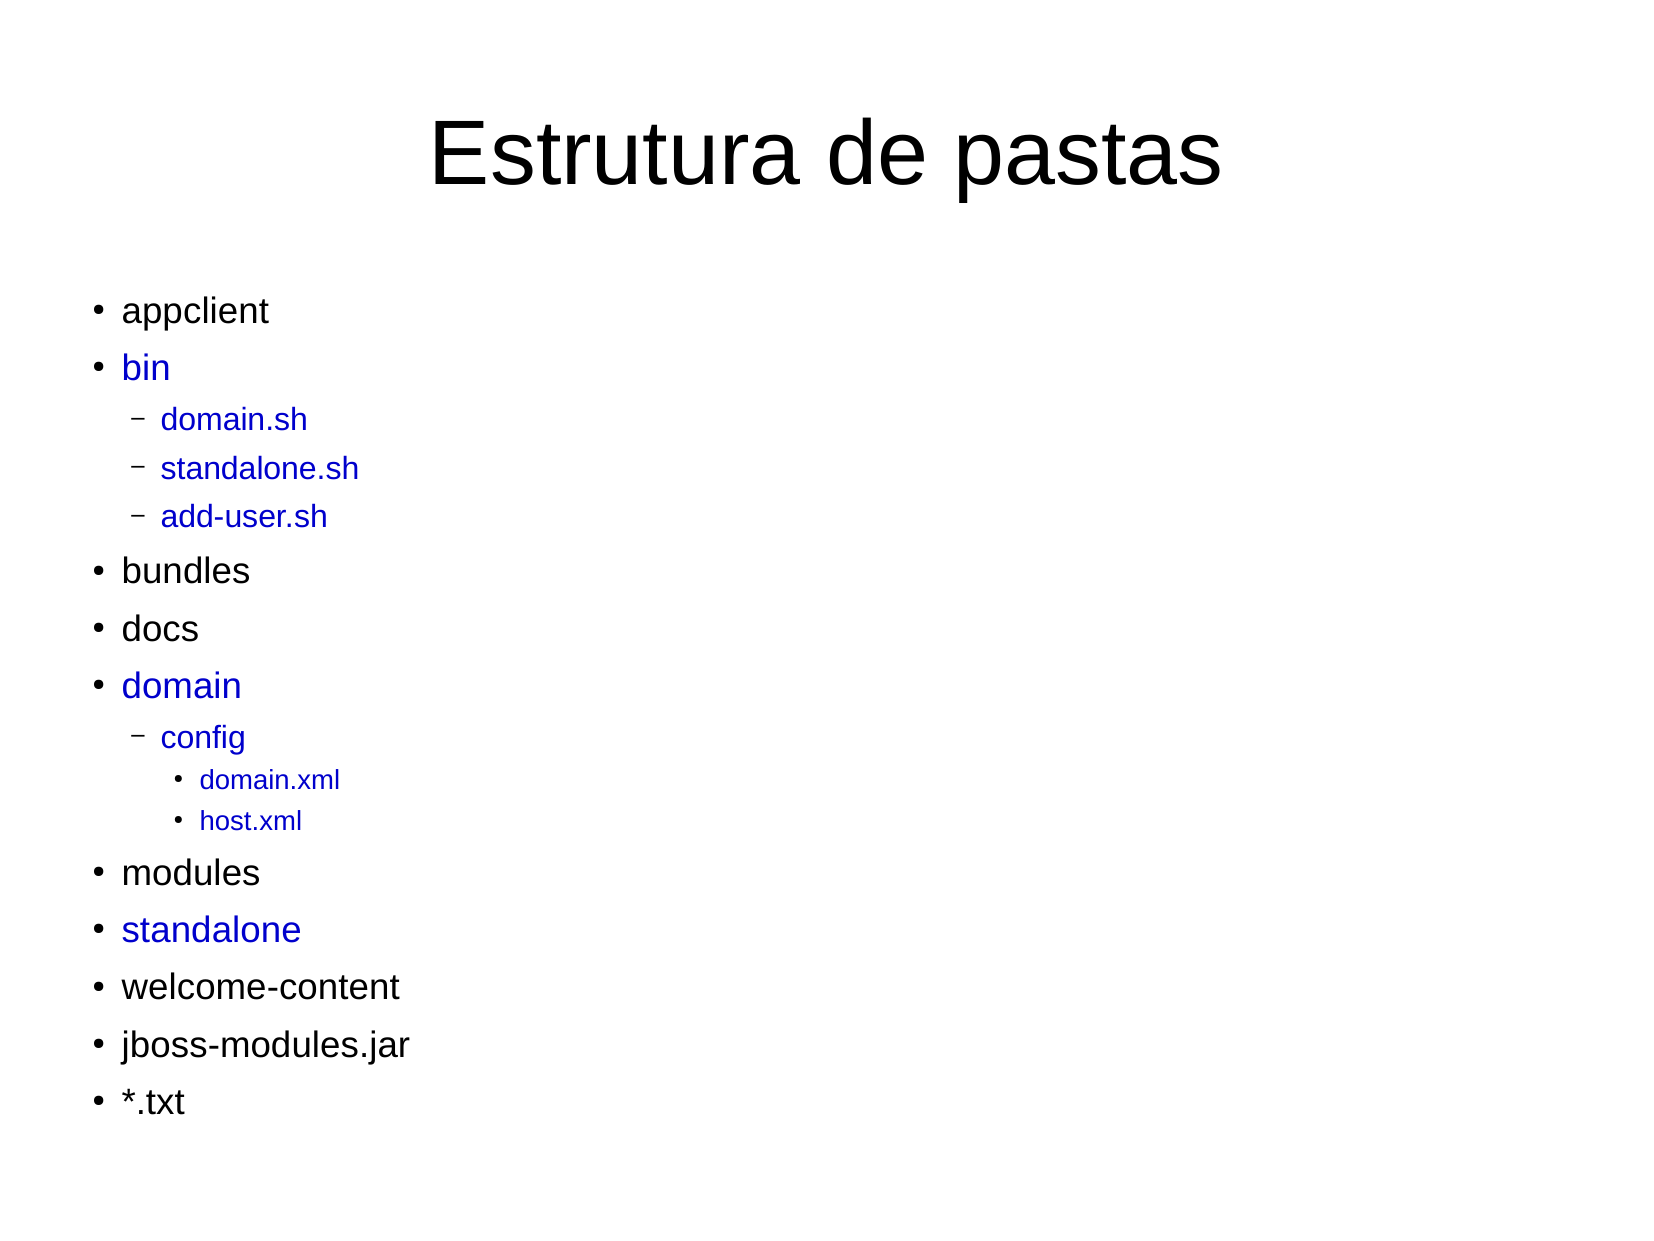

# Estrutura de pastas
appclient
bin
domain.sh
standalone.sh
add-user.sh
bundles
docs
domain
config
domain.xml
host.xml
modules
standalone
welcome-content
jboss-modules.jar
*.txt